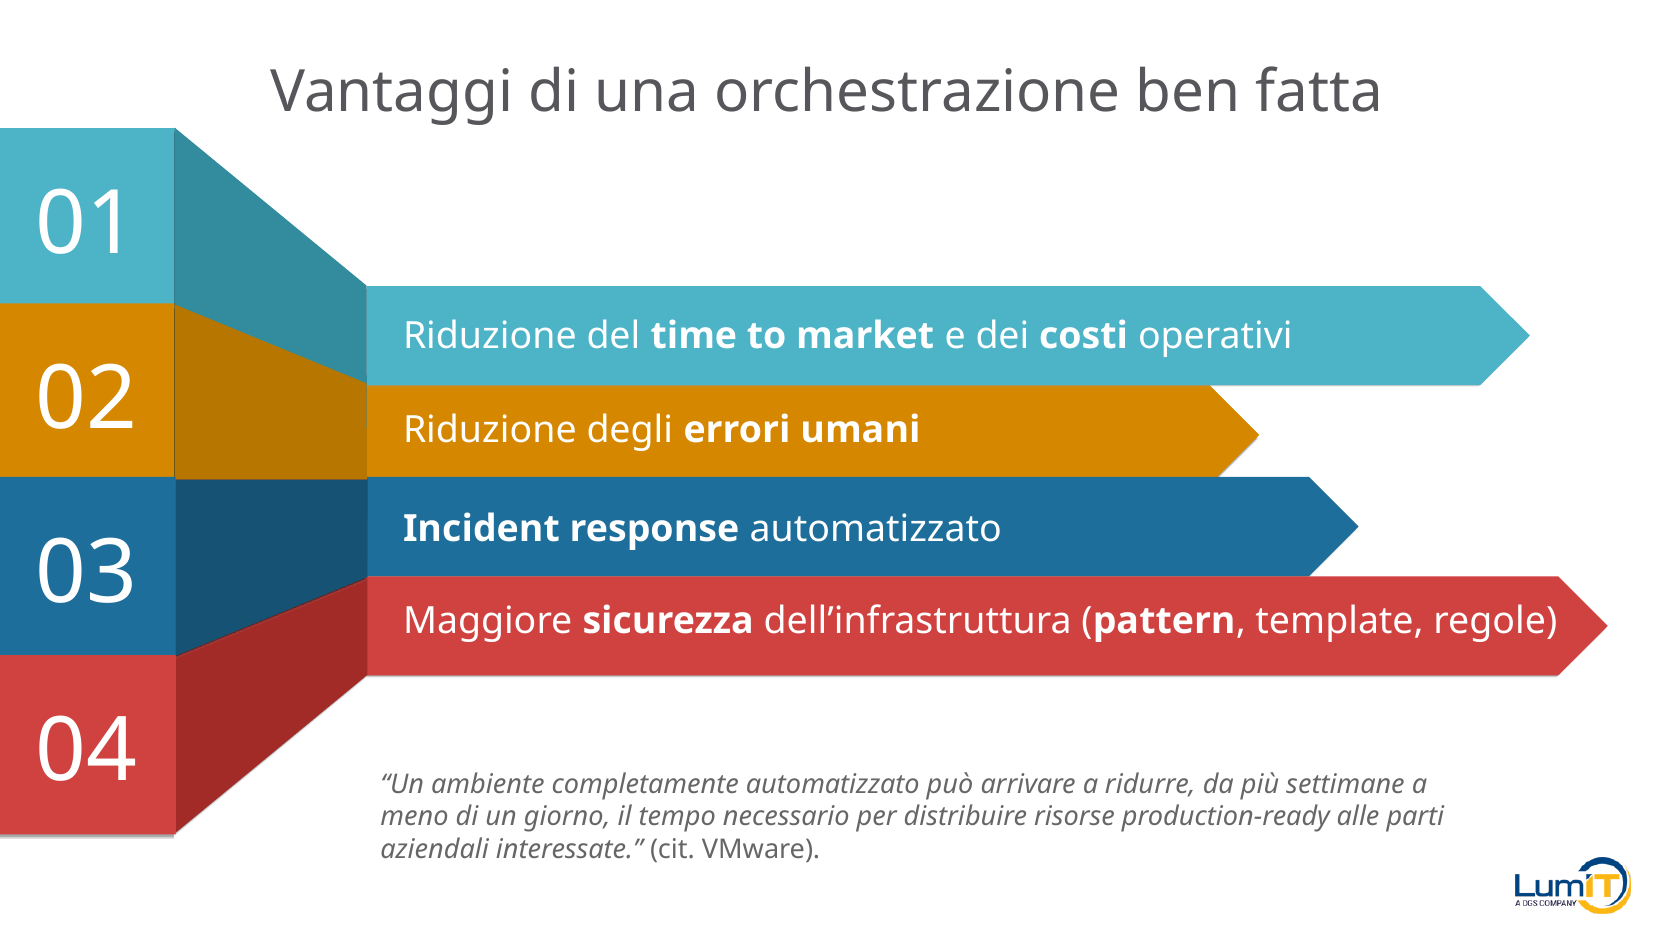

Vantaggi di una orchestrazione ben fatta
01
02
Riduzione del time to market e dei costi operativi
Riduzione degli errori umani
03
Incident response automatizzato
Maggiore sicurezza dell’infrastruttura (pattern, template, regole)
04
“Un ambiente completamente automatizzato può arrivare a ridurre, da più settimane a meno di un giorno, il tempo necessario per distribuire risorse production-ready alle parti aziendali interessate.” (cit. VMware).